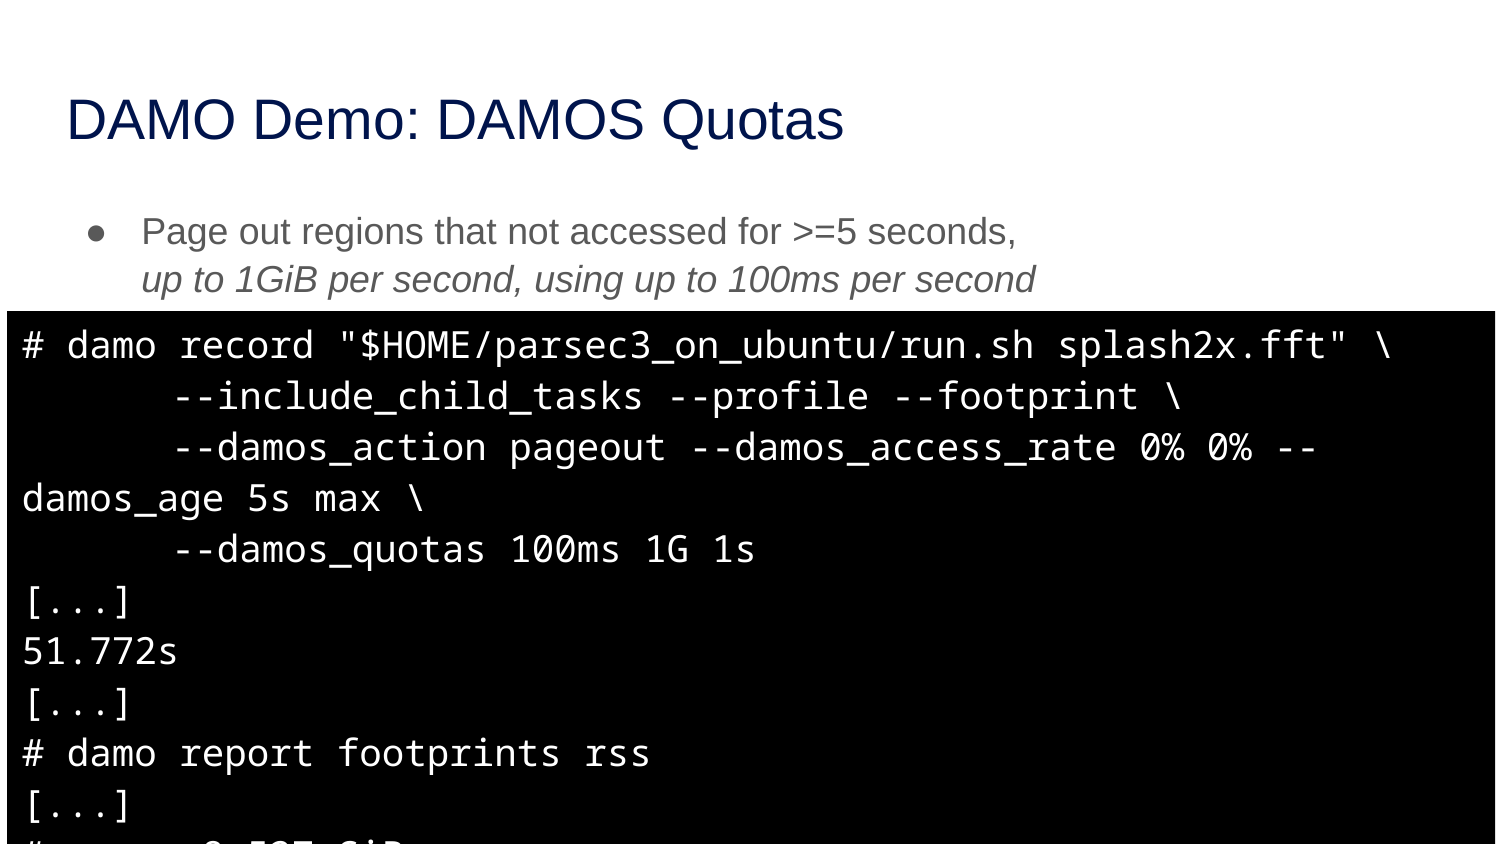

# DAMO Demo: DAMOS Quotas
Page out regions that not accessed for >=5 seconds,
up to 1GiB per second, using up to 100ms per second
# damo record "$HOME/parsec3_on_ubuntu/run.sh splash2x.fft" \
	--include_child_tasks --profile --footprint \
	--damos_action pageout --damos_access_rate 0% 0% --damos_age 5s max \
	--damos_quotas 100ms 1G 1s
[...]
51.772s
[...]
# damo report footprints rss
[...]
# avr: 8.527 GiB
[...]